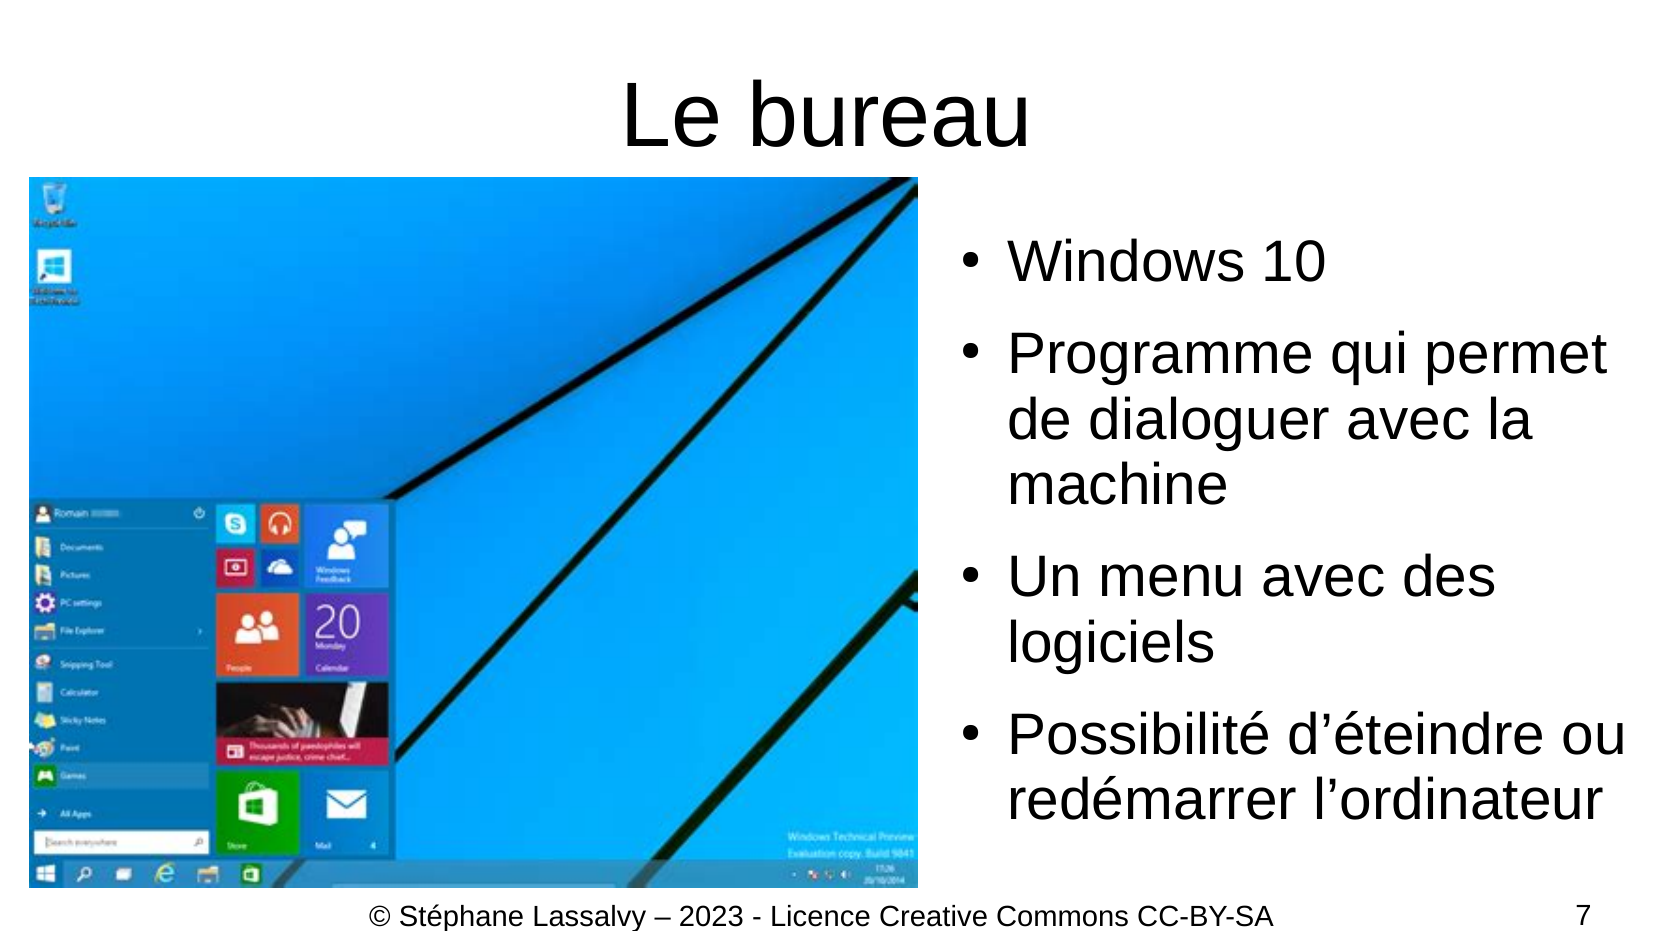

# Le bureau
Windows 10
Programme qui permet de dialoguer avec la machine
Un menu avec des logiciels
Possibilité d’éteindre ou redémarrer l’ordinateur
© Stéphane Lassalvy – 2023 - Licence Creative Commons CC-BY-SA